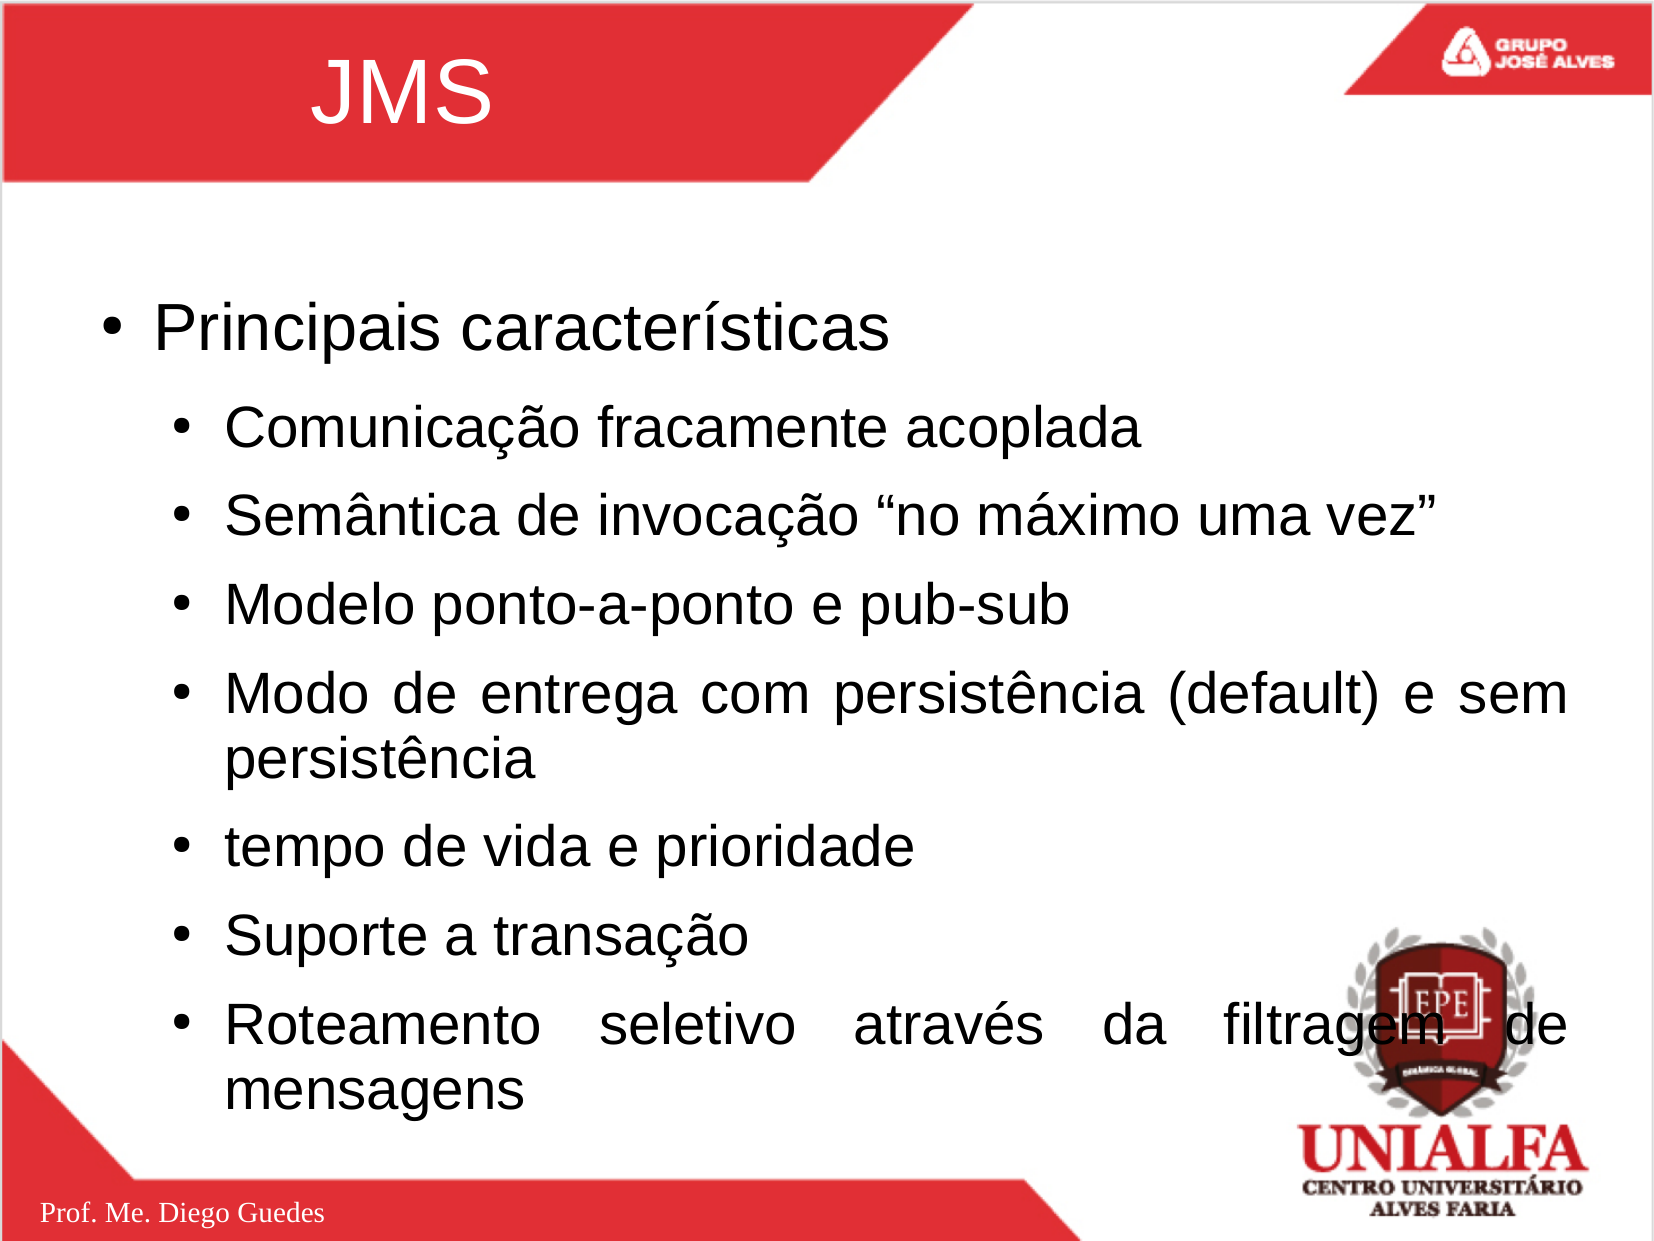

# JMS
Principais características
Comunicação fracamente acoplada
Semântica de invocação “no máximo uma vez”
Modelo ponto-a-ponto e pub-sub
Modo de entrega com persistência (default) e sem persistência
tempo de vida e prioridade
Suporte a transação
Roteamento seletivo através da filtragem de mensagens